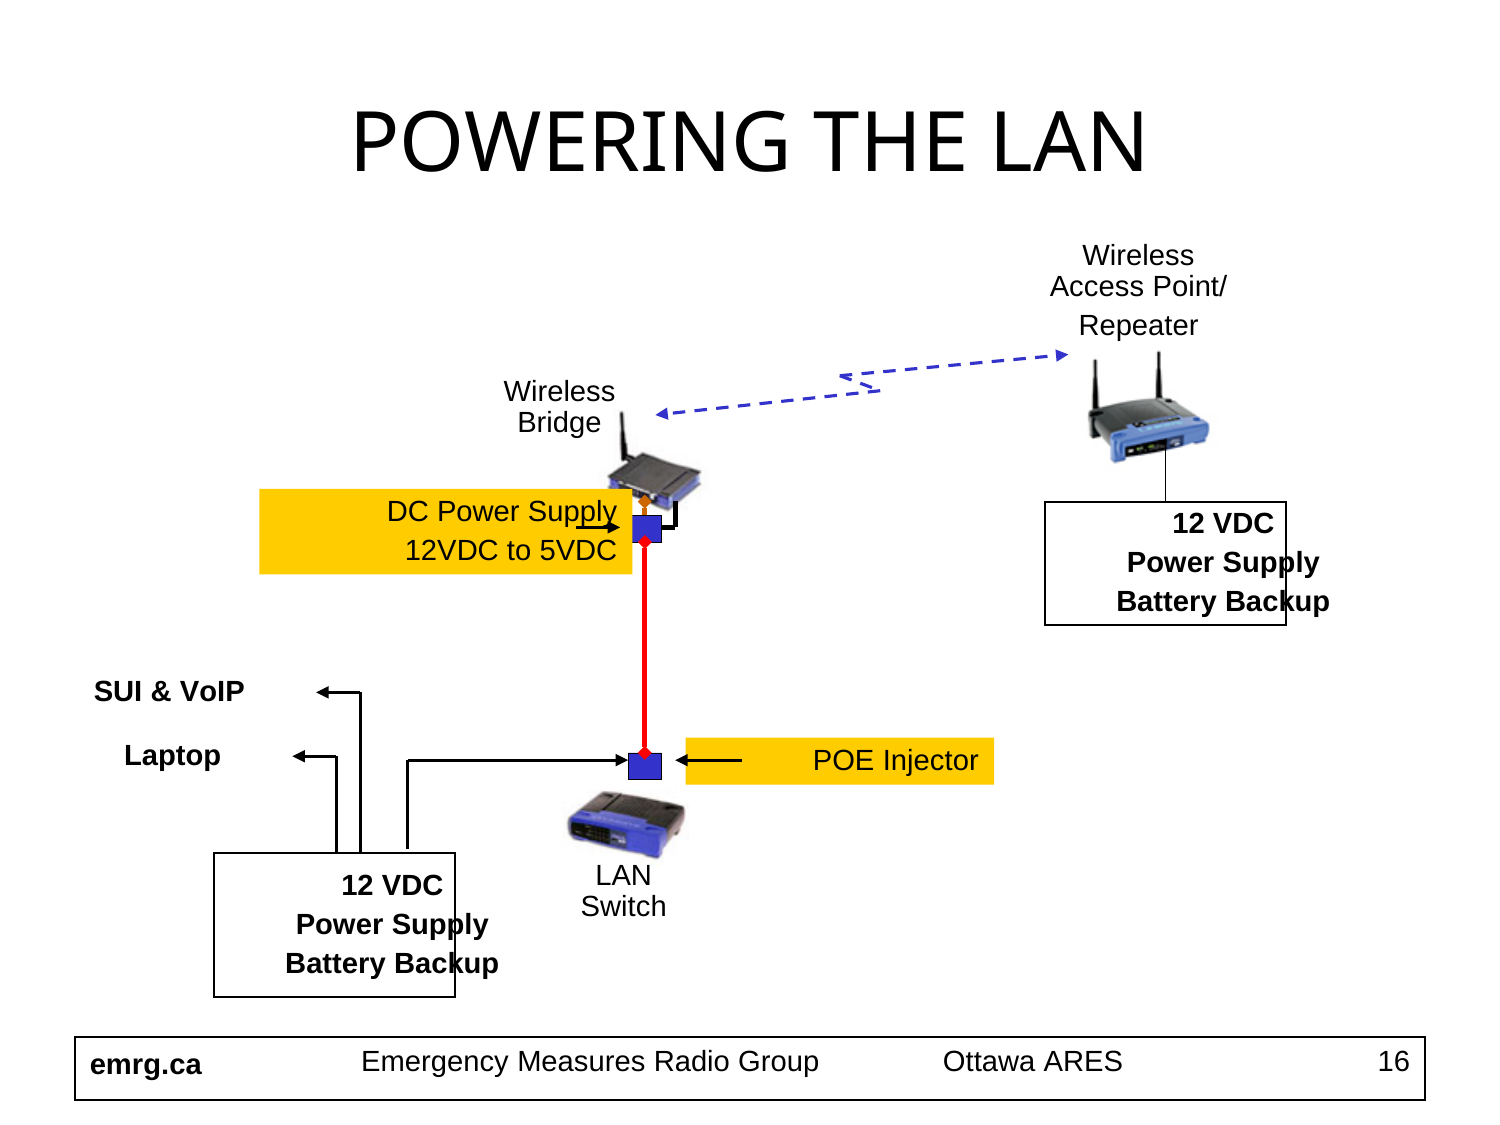

# POWERING THE LAN
Wireless Access Point/
Repeater
Wireless Bridge
DC Power Supply
12VDC to 5VDC
12 VDC
Power Supply
Battery Backup
SUI & VoIP
Laptop
POE Injector
12 VDC
Power Supply
Battery Backup
LAN Switch
Emergency Measures Radio Group Ottawa ARES
16